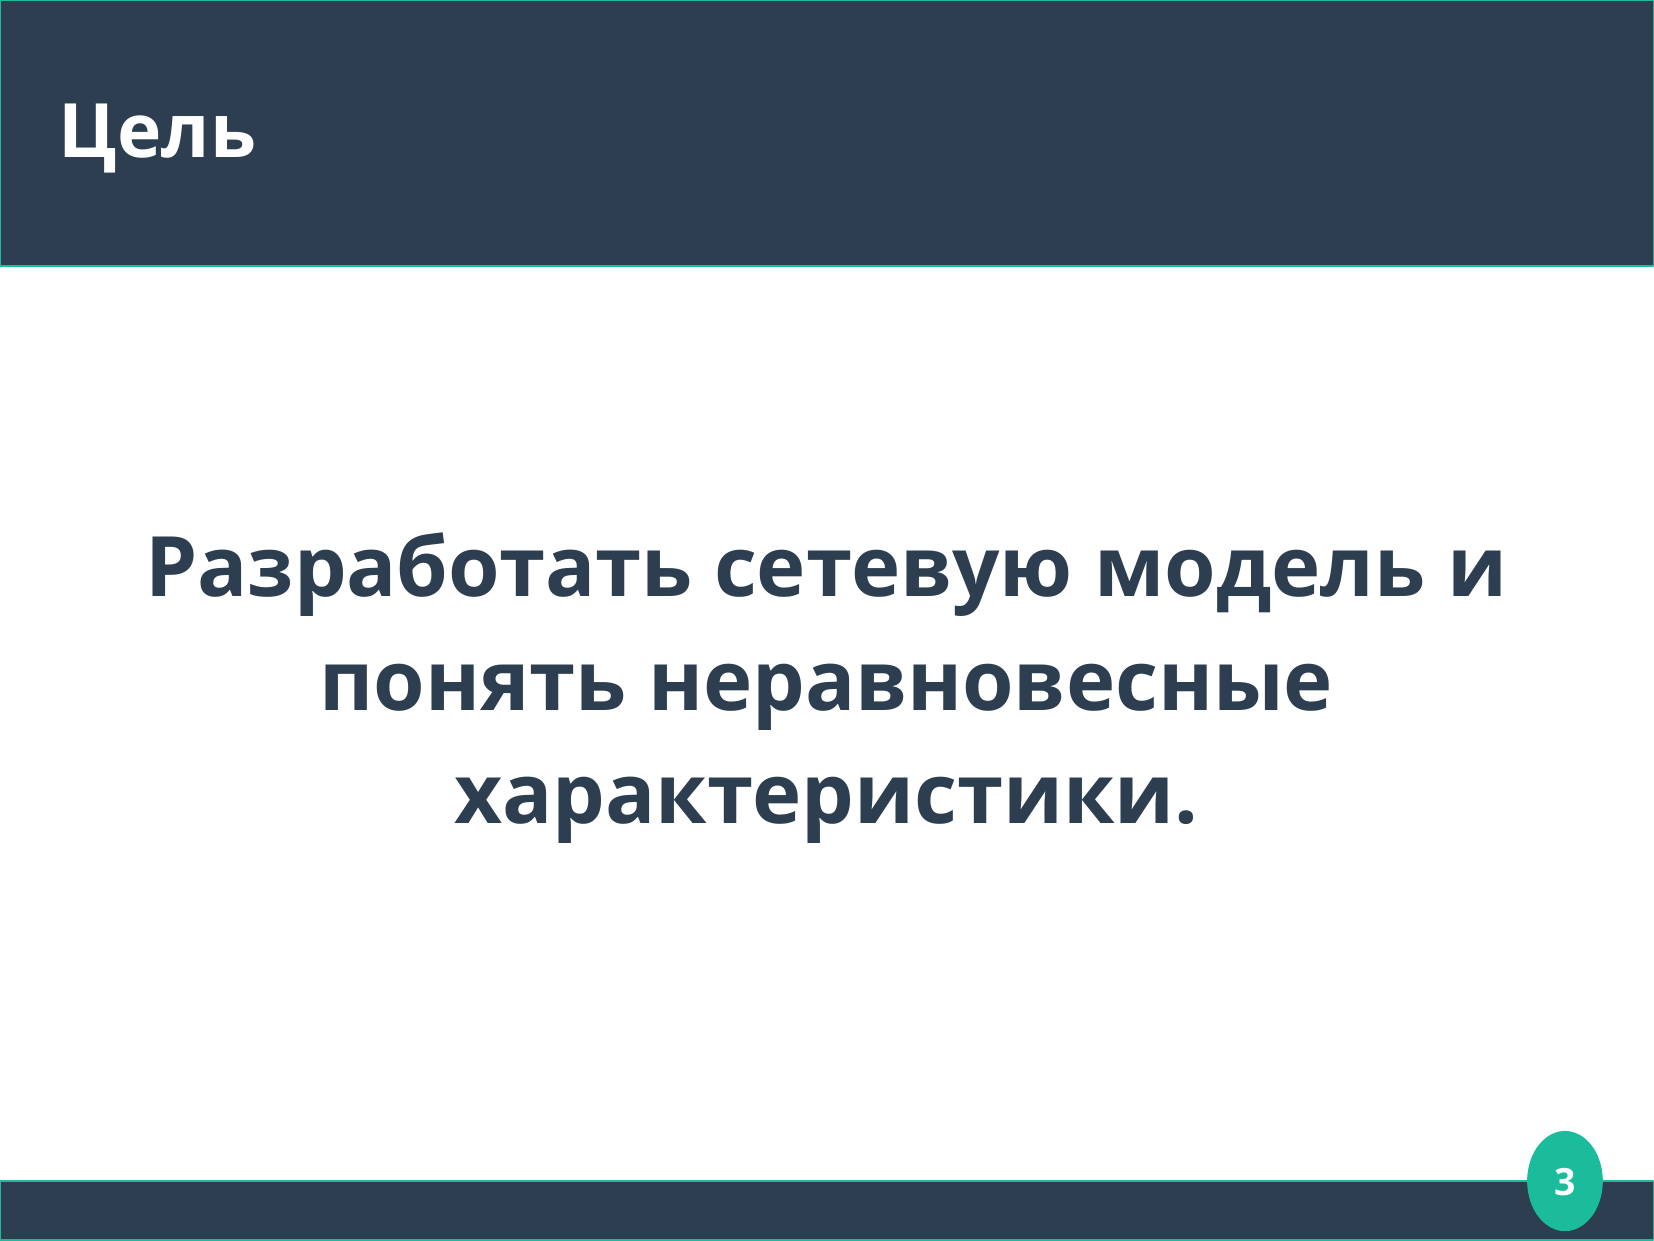

# Цель
Разработать сетевую модель и понять неравновесные характеристики.
3